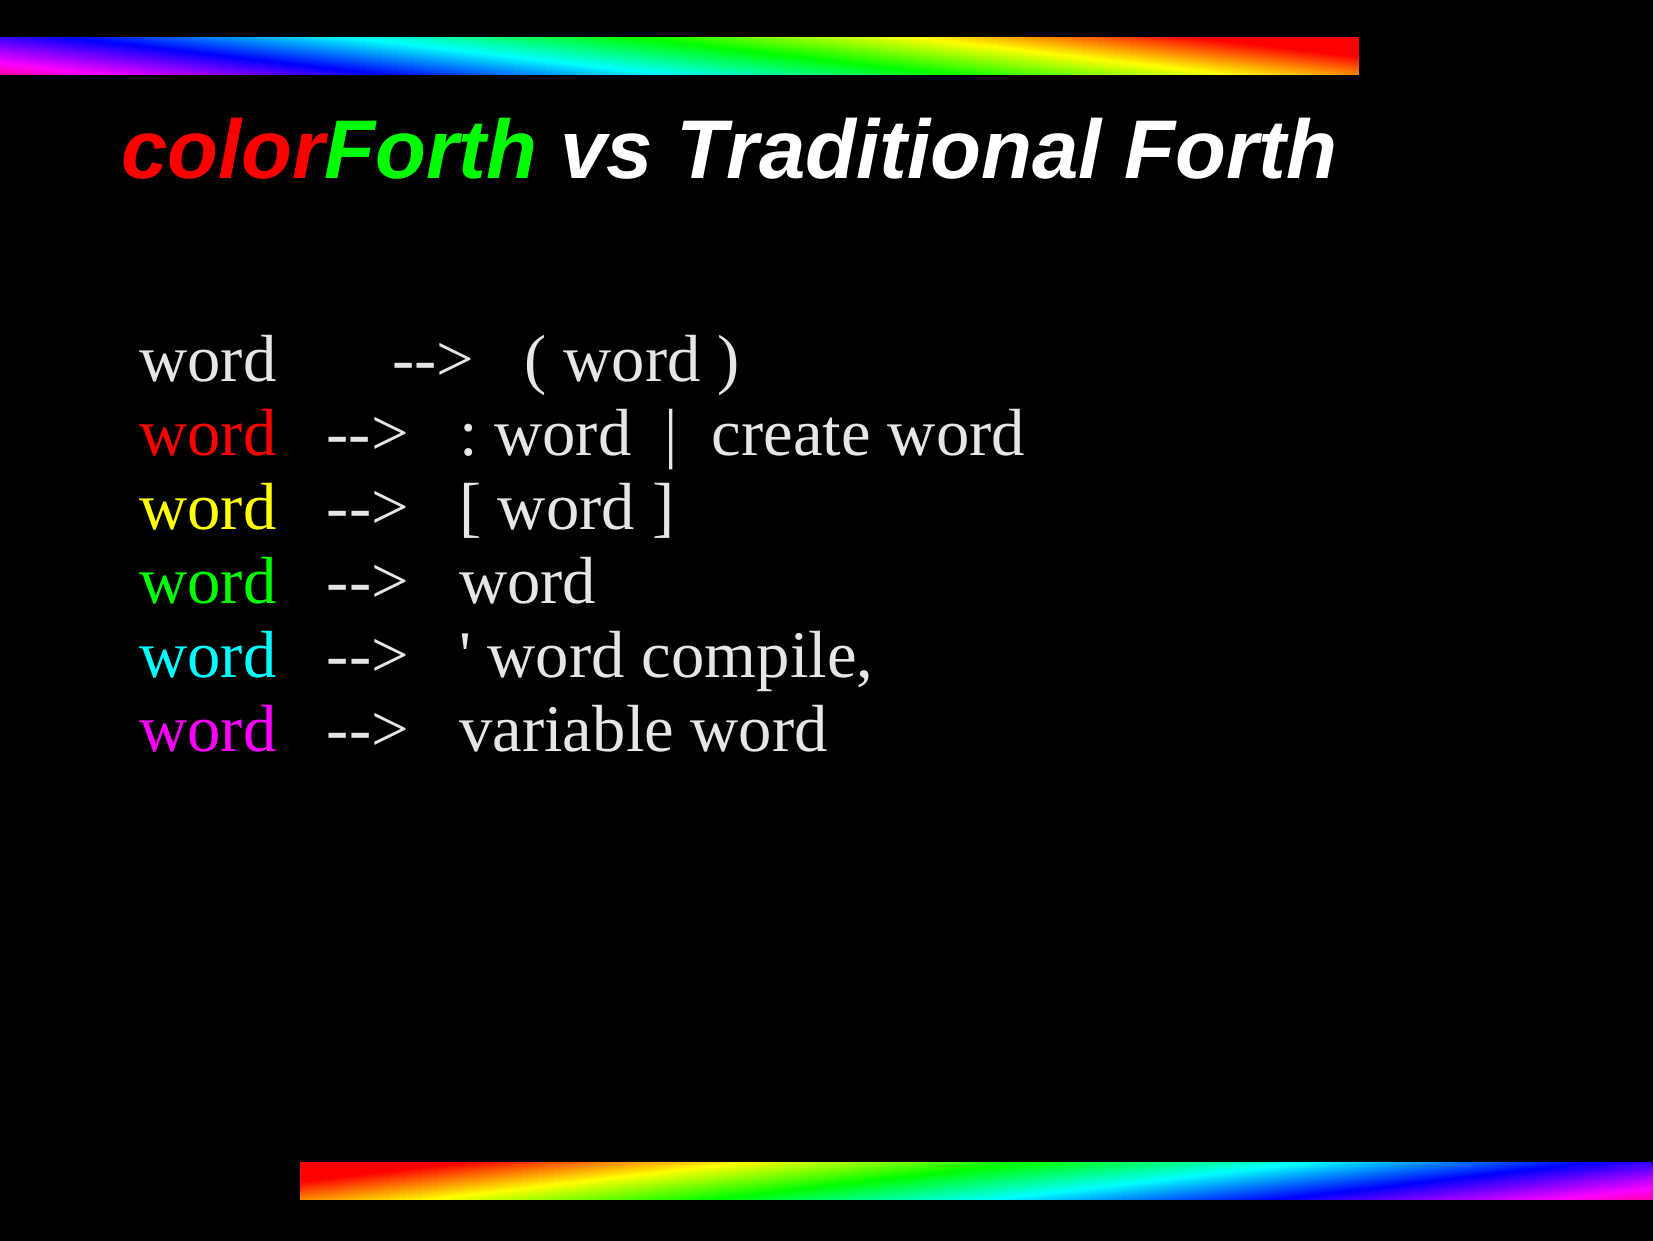

# colorForth vs Traditional Forth
word	 --> ( word )
word --> : word | create word
word --> [ word ]
word --> word
word --> ' word compile,
word --> variable word